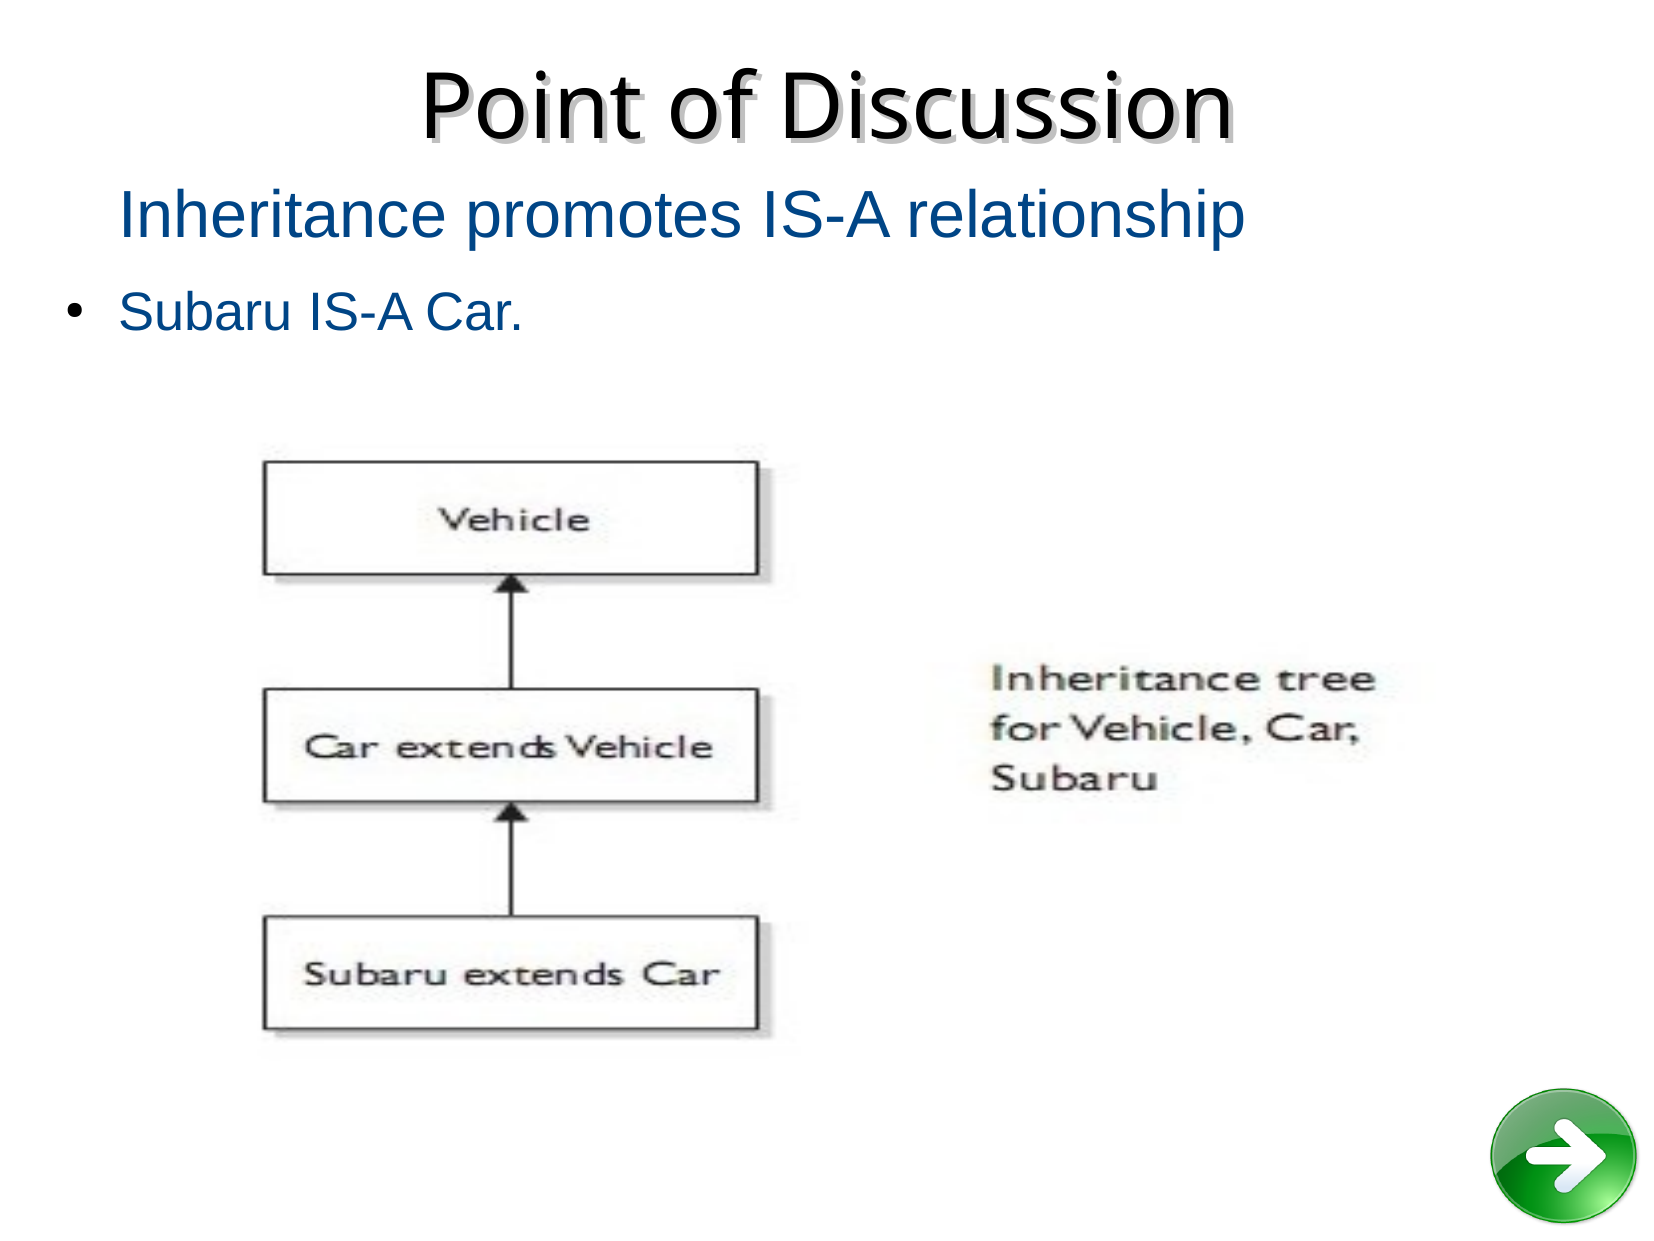

# Point of Discussion
Inheritance promotes IS-A relationship
Subaru IS-A Car.